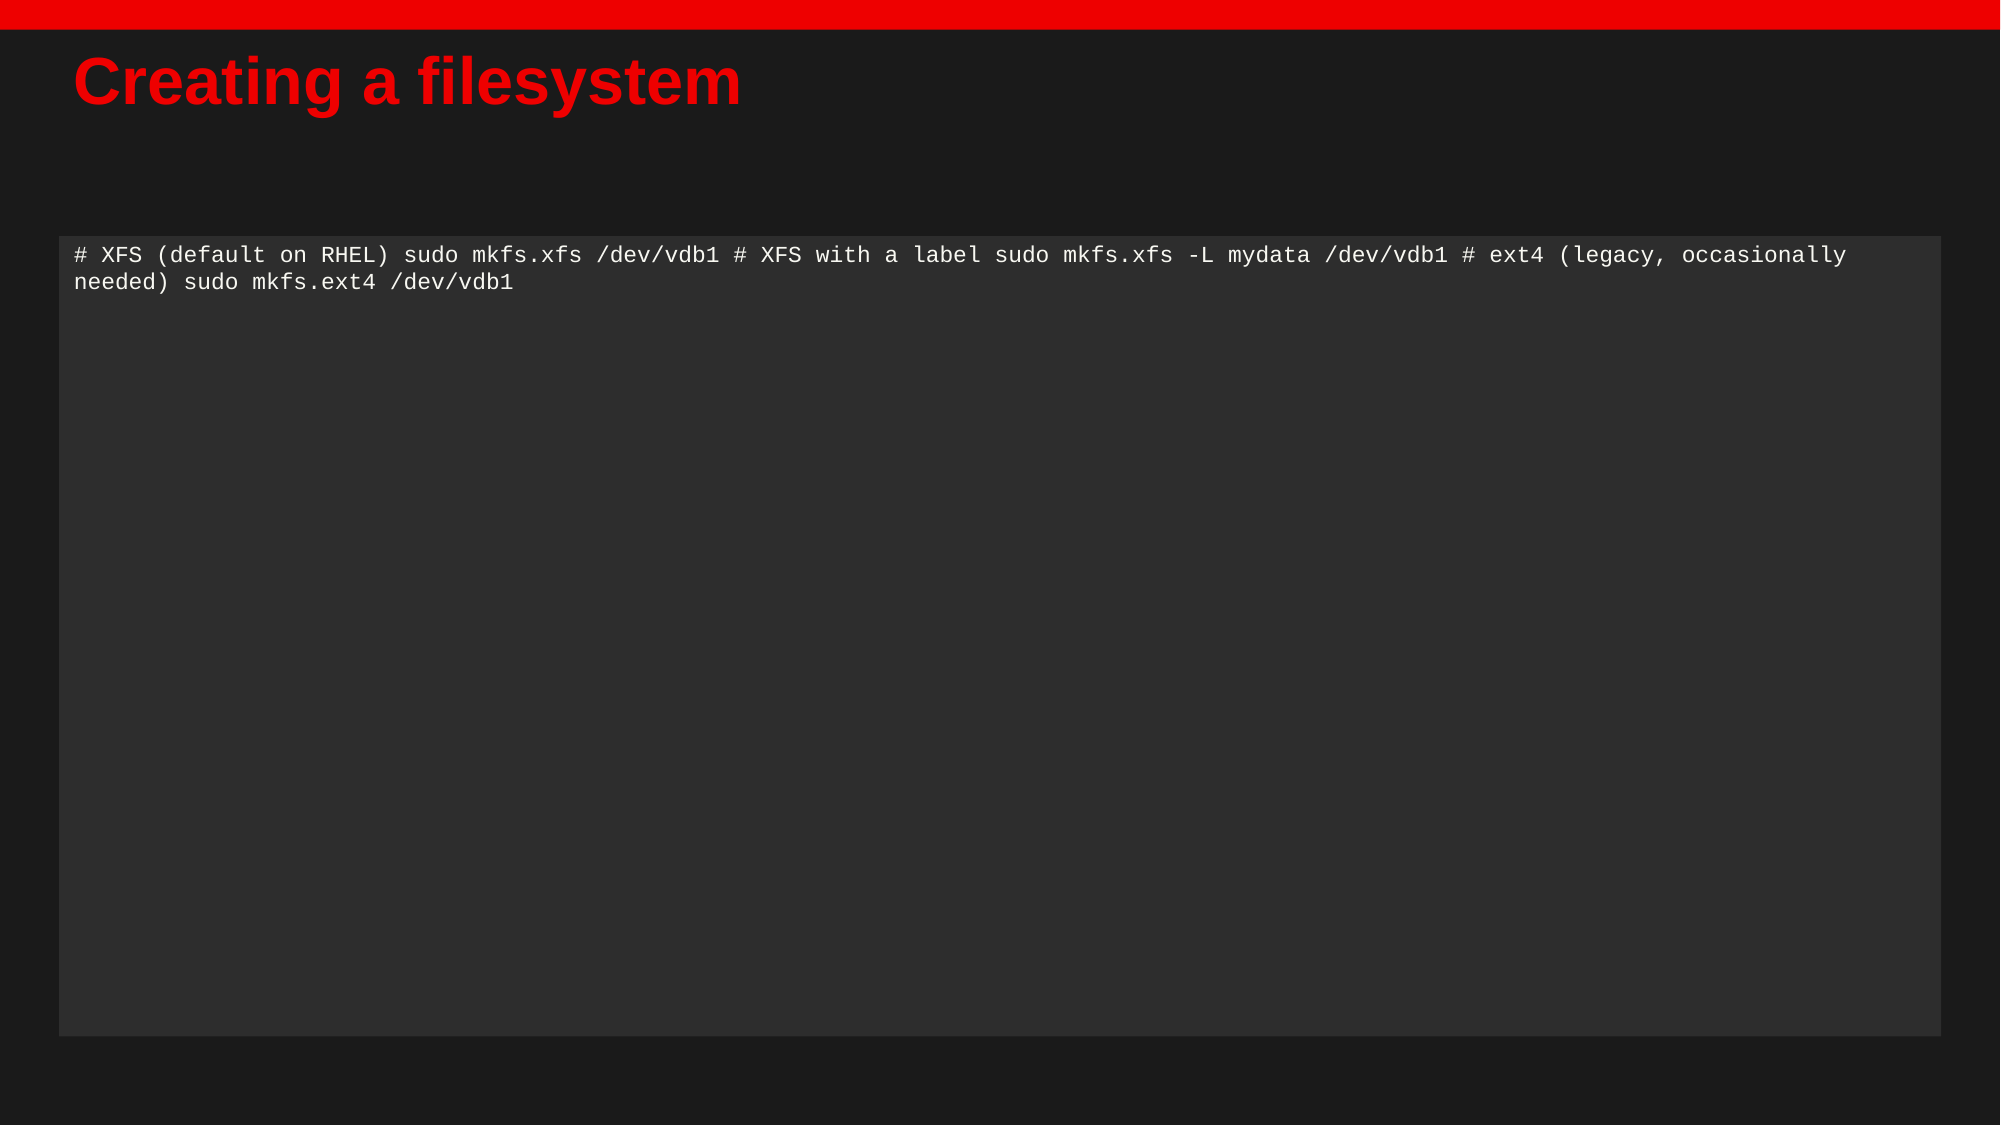

Creating a filesystem
# XFS (default on RHEL) sudo mkfs.xfs /dev/vdb1 # XFS with a label sudo mkfs.xfs -L mydata /dev/vdb1 # ext4 (legacy, occasionally needed) sudo mkfs.ext4 /dev/vdb1